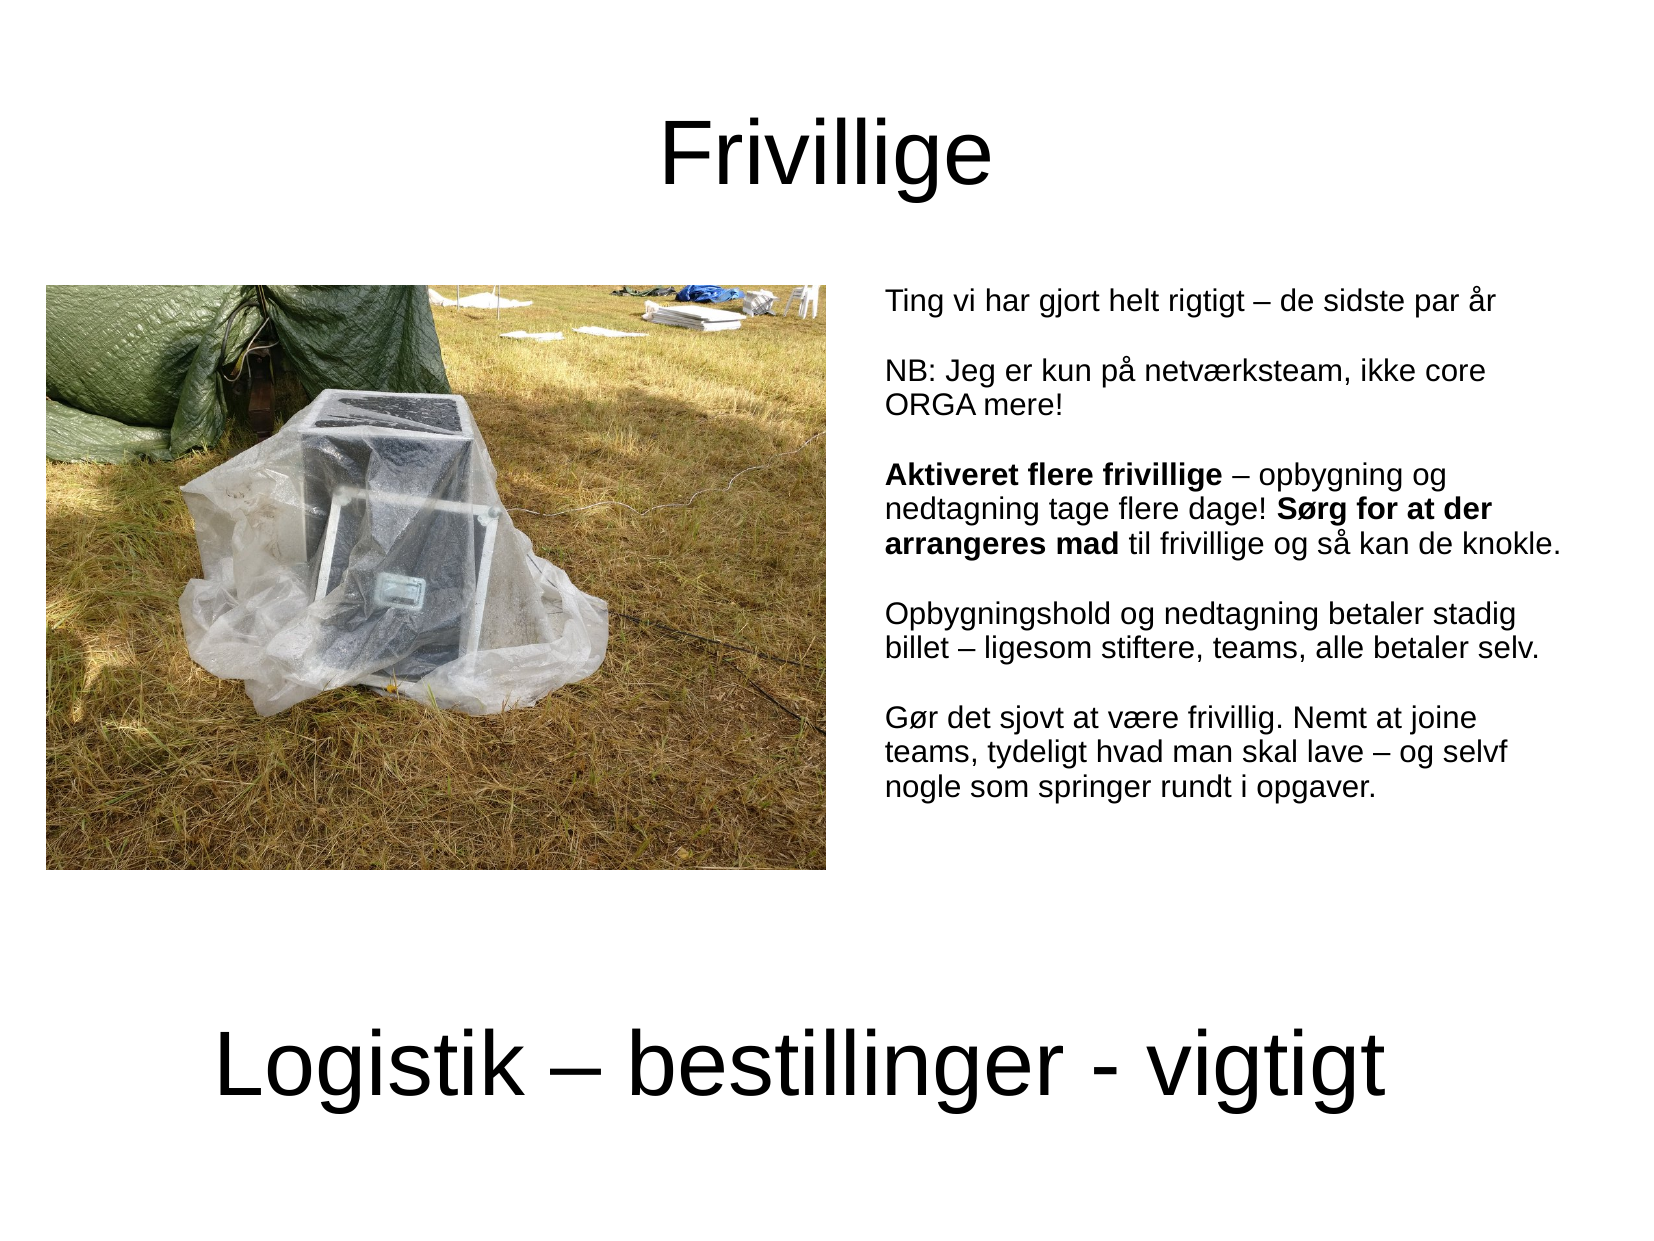

# Frivillige
Ting vi har gjort helt rigtigt – de sidste par år
NB: Jeg er kun på netværksteam, ikke core ORGA mere!
Aktiveret flere frivillige – opbygning og nedtagning tage flere dage! Sørg for at der arrangeres mad til frivillige og så kan de knokle.
Opbygningshold og nedtagning betaler stadig billet – ligesom stiftere, teams, alle betaler selv.
Gør det sjovt at være frivillig. Nemt at joine teams, tydeligt hvad man skal lave – og selvf nogle som springer rundt i opgaver.
Logistik – bestillinger - vigtigt